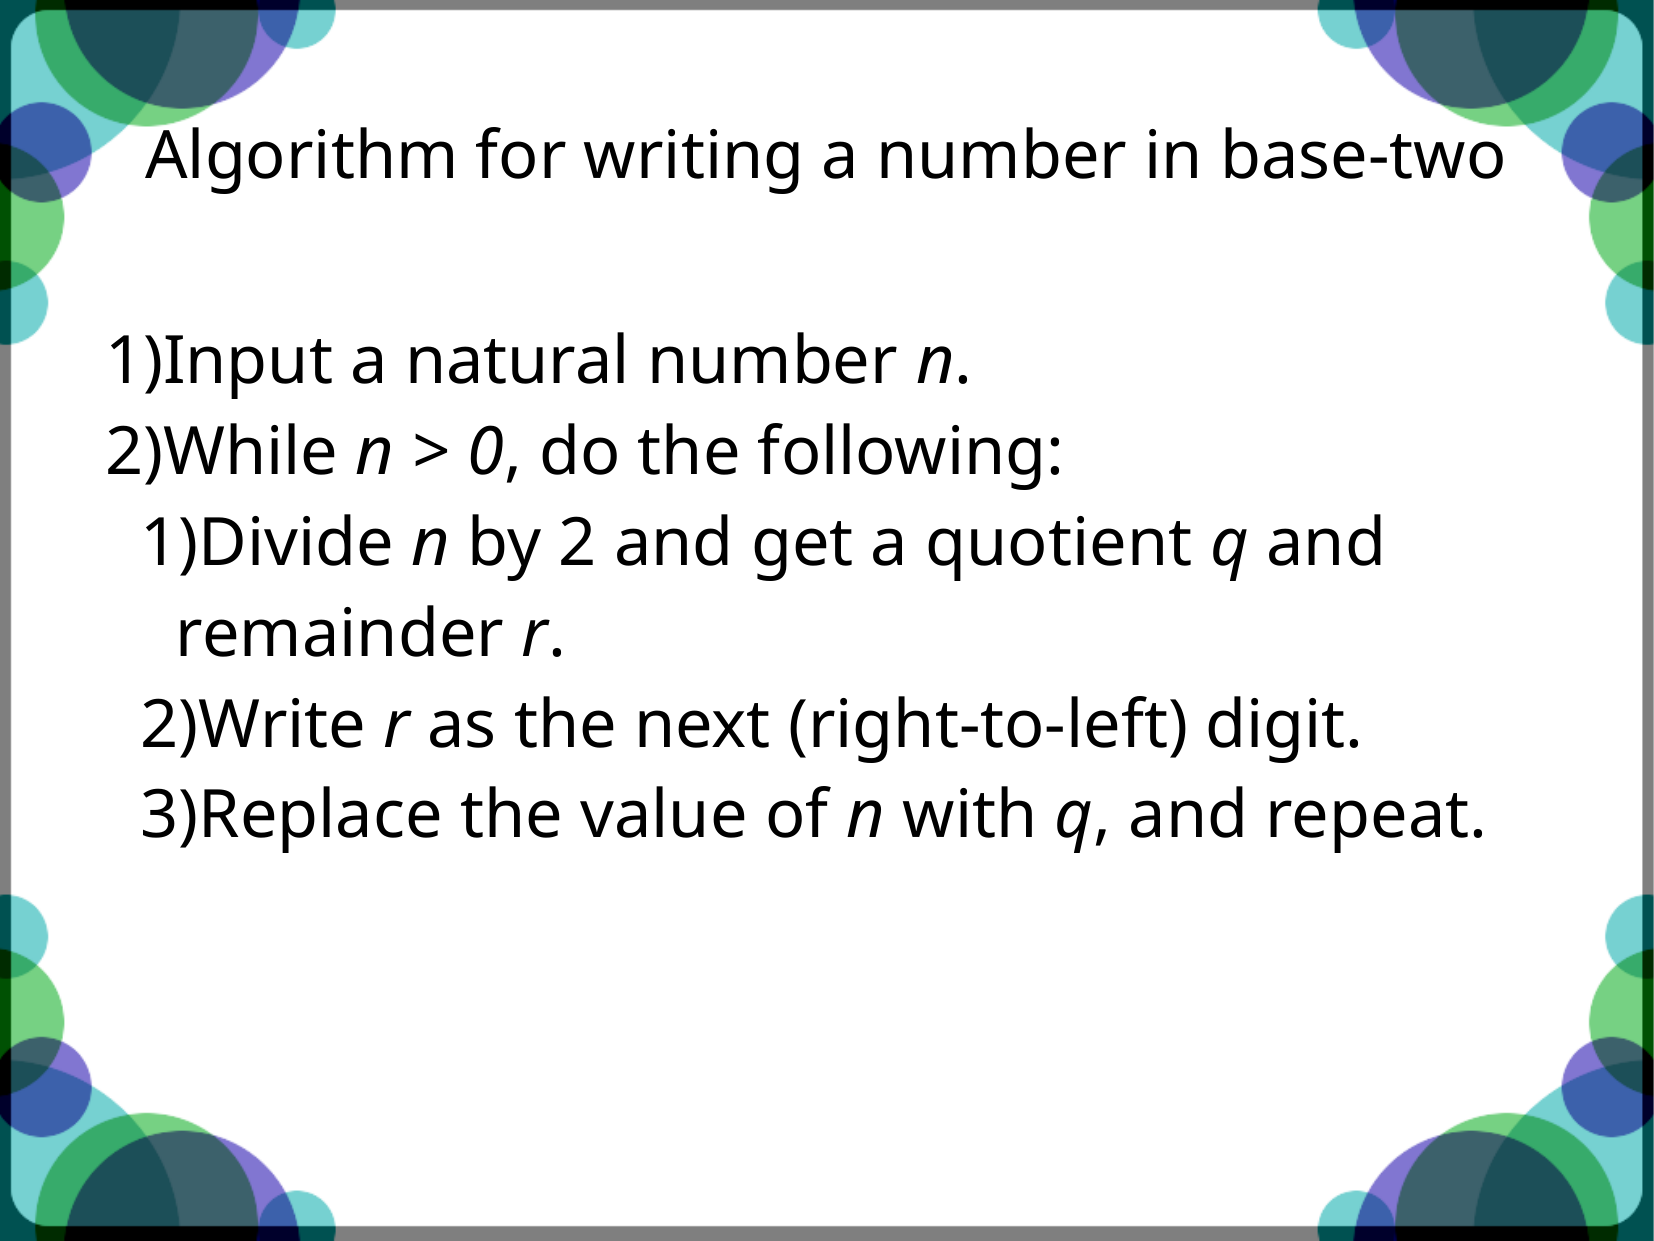

# Algorithm for writing a number in base-two
Input a natural number n.
While n > 0, do the following:
Divide n by 2 and get a quotient q and remainder r.
Write r as the next (right-to-left) digit.
Replace the value of n with q, and repeat.